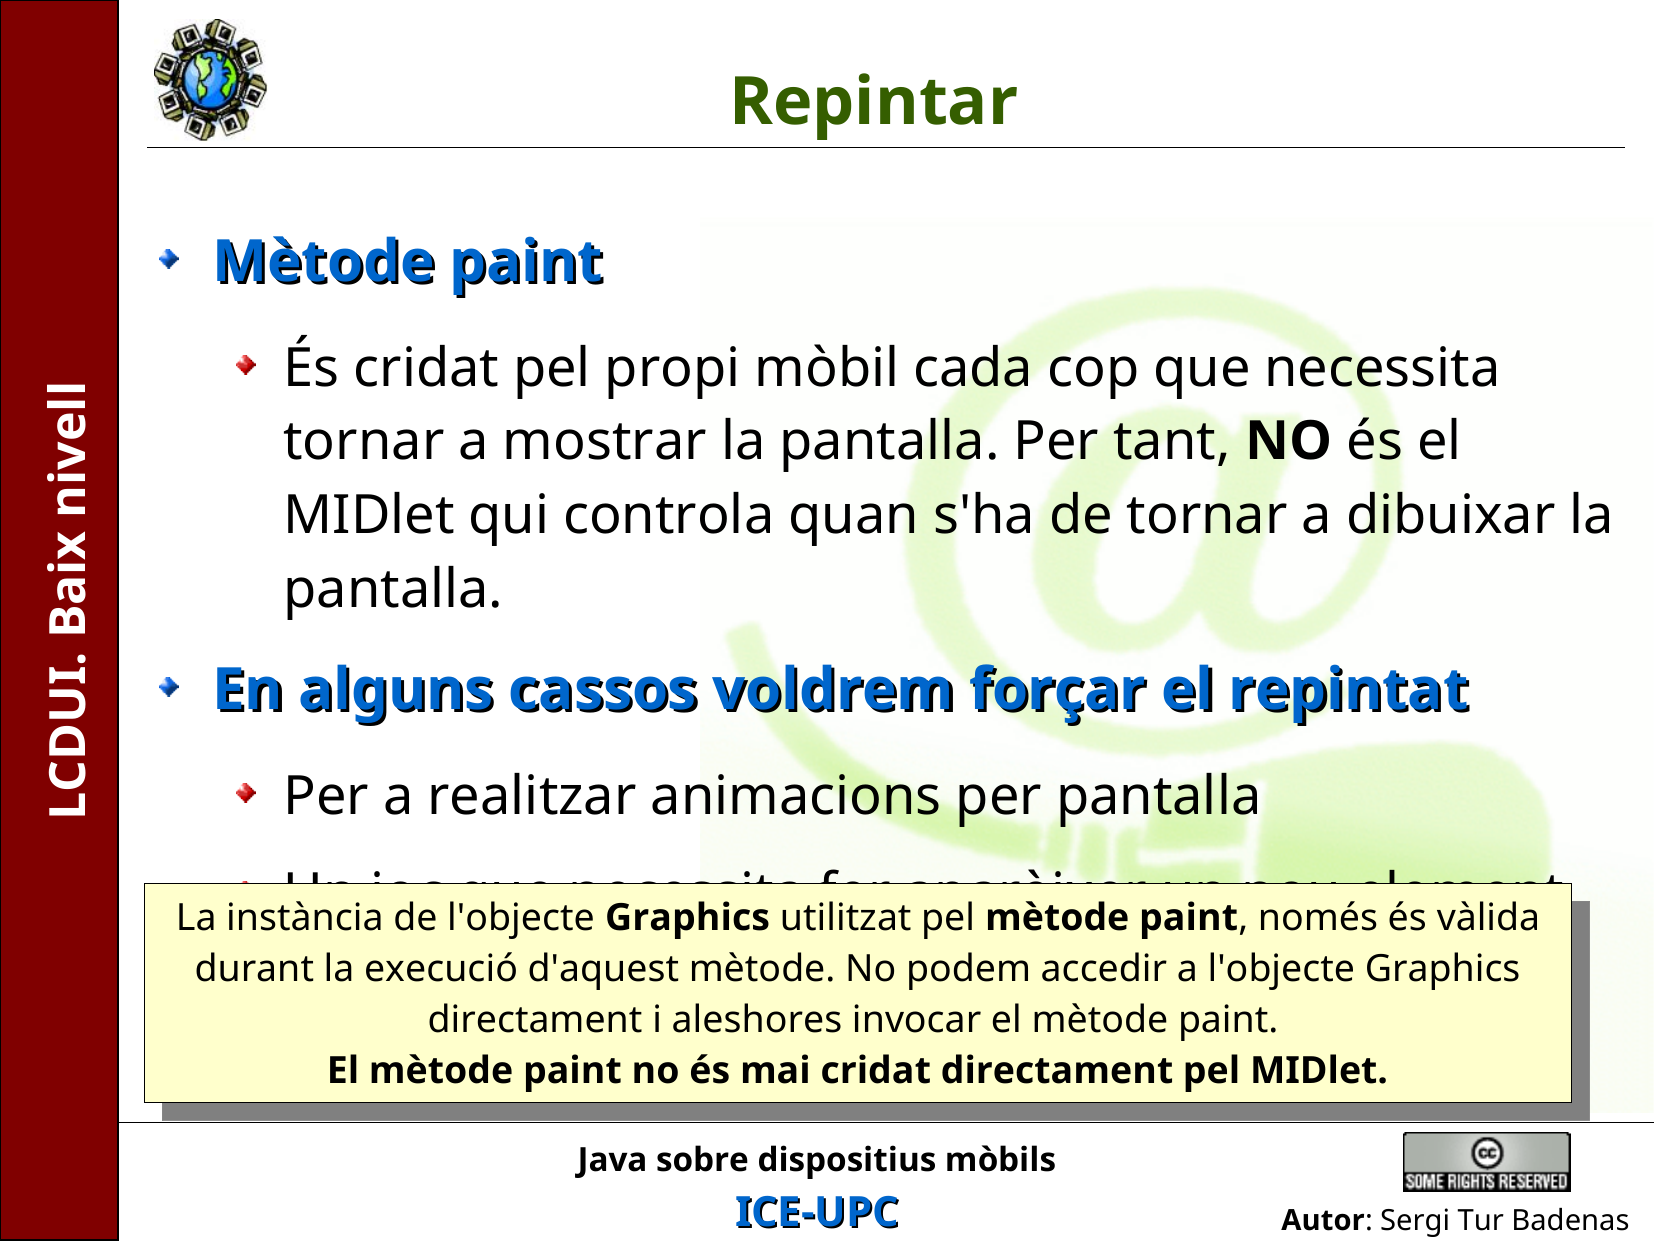

# Repintar
Mètode paint
És cridat pel propi mòbil cada cop que necessita tornar a mostrar la pantalla. Per tant, NO és el MIDlet qui controla quan s'ha de tornar a dibuixar la pantalla.
En alguns cassos voldrem forçar el repintat
Per a realitzar animacions per pantalla
Un joc que necessita fer aparèixer un nou element gràfic per pantalla (per exemple un enemic)...
La instància de l'objecte Graphics utilitzat pel mètode paint, només és vàlida durant la execució d'aquest mètode. No podem accedir a l'objecte Graphics directament i aleshores invocar el mètode paint.
El mètode paint no és mai cridat directament pel MIDlet.